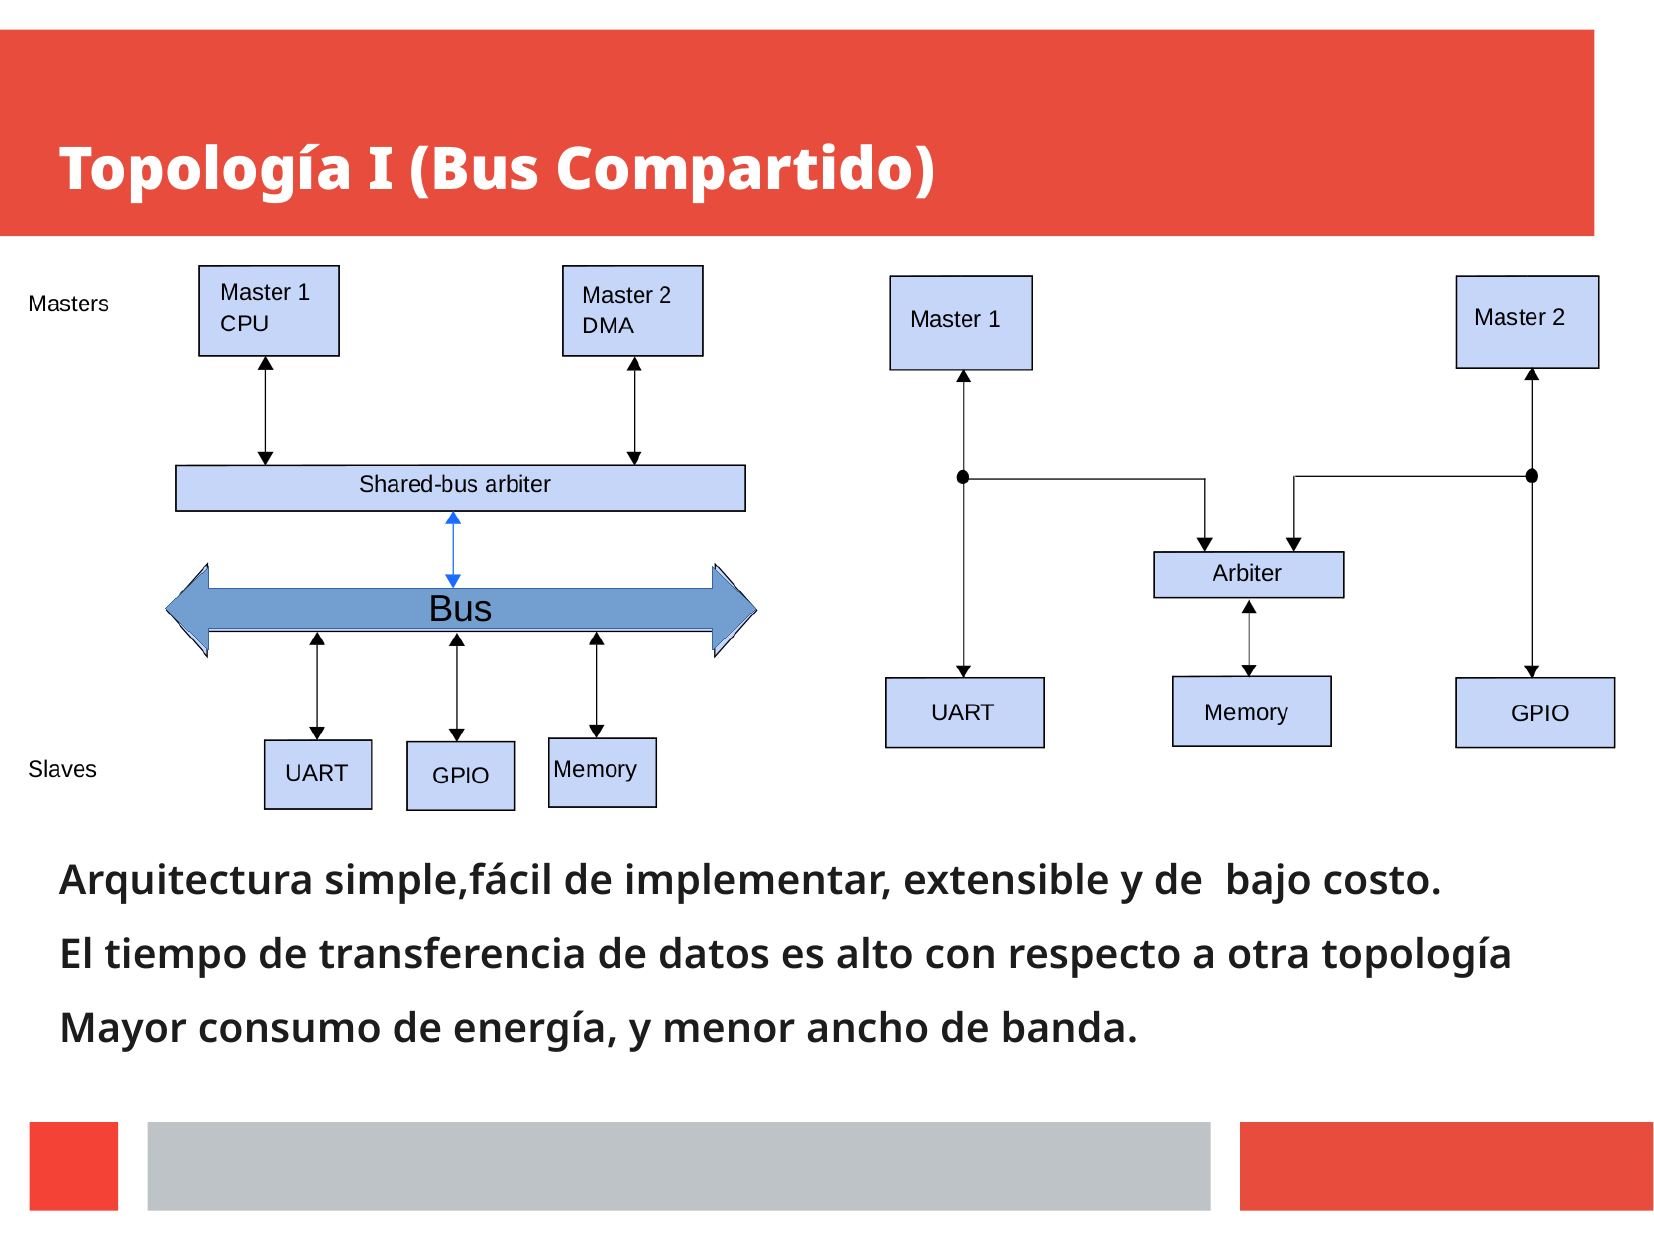

# Topología I (Bus Compartido)
Bus
Arquitectura simple,fácil de implementar, extensible y de bajo costo.
El tiempo de transferencia de datos es alto con respecto a otra topología
Mayor consumo de energía, y menor ancho de banda.